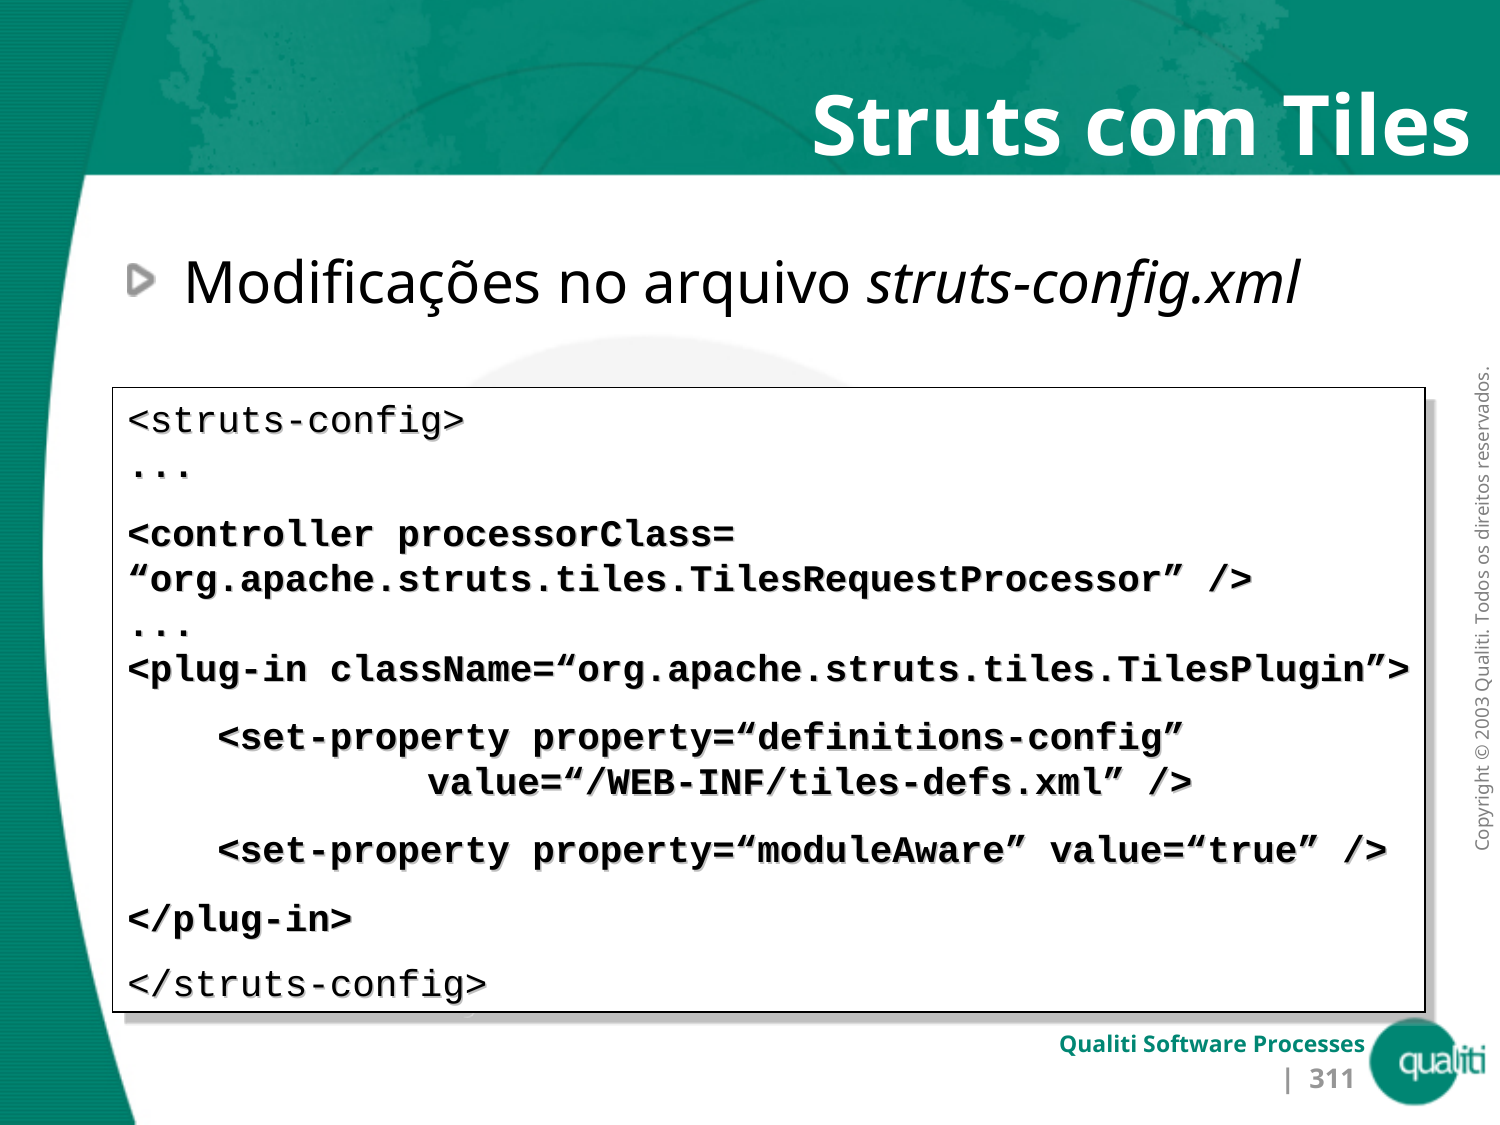

# Struts com Tiles
Modificações no arquivo struts-config.xml
<struts-config>
...
<controller processorClass= “org.apache.struts.tiles.TilesRequestProcessor” />
...
<plug-in className=“org.apache.struts.tiles.TilesPlugin”>
 <set-property property=“definitions-config” 			value=“/WEB-INF/tiles-defs.xml” />
 <set-property property=“moduleAware” value=“true” />
</plug-in>
</struts-config>